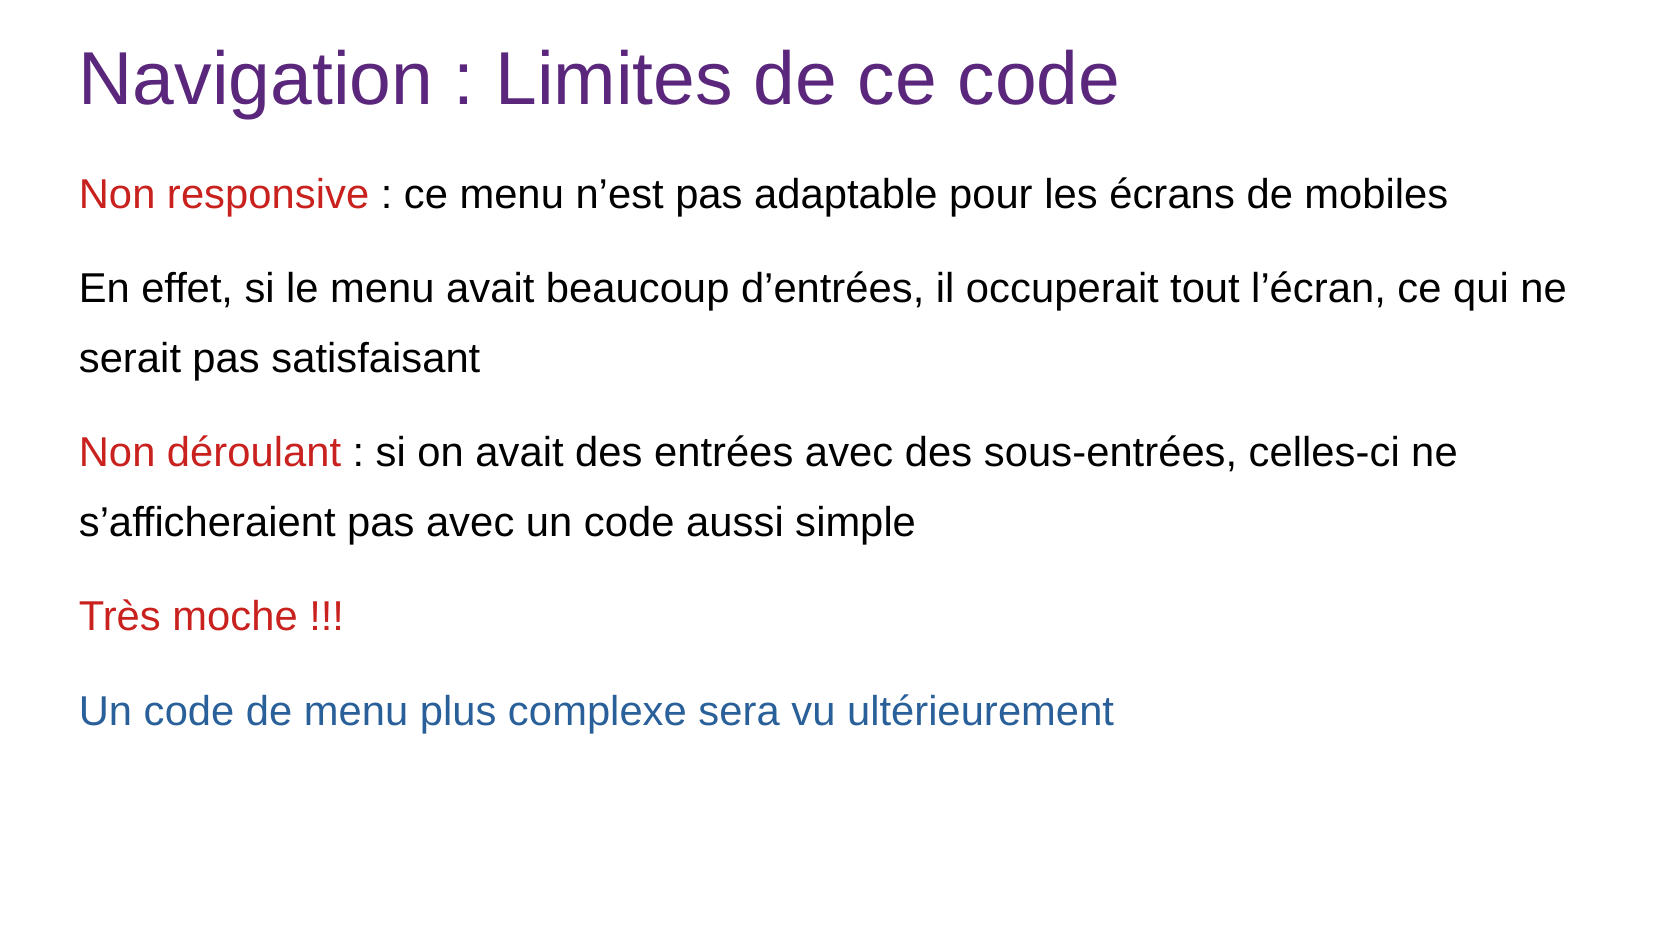

# Navigation : Limites de ce code
Non responsive : ce menu n’est pas adaptable pour les écrans de mobiles
En effet, si le menu avait beaucoup d’entrées, il occuperait tout l’écran, ce qui ne serait pas satisfaisant
Non déroulant : si on avait des entrées avec des sous-entrées, celles-ci ne s’afficheraient pas avec un code aussi simple
Très moche !!!
Un code de menu plus complexe sera vu ultérieurement